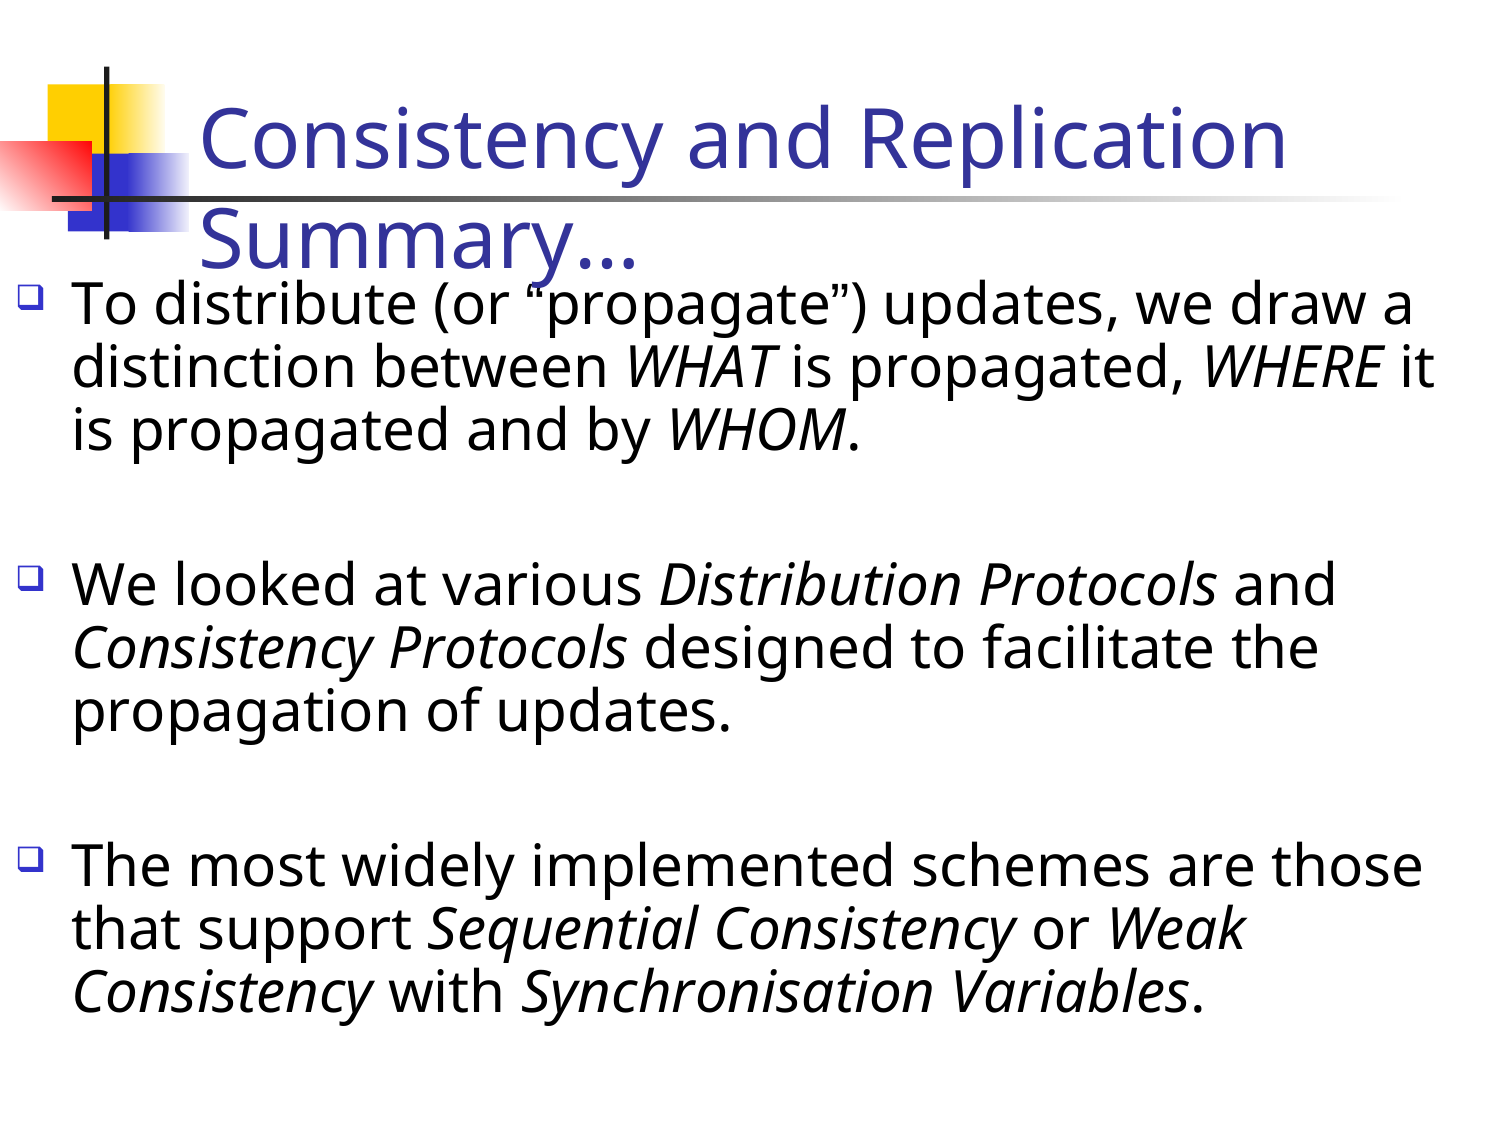

Consistency and Replication Summary…
To distribute (or “propagate”) updates, we draw a distinction between WHAT is propagated, WHERE it is propagated and by WHOM.
We looked at various Distribution Protocols and Consistency Protocols designed to facilitate the propagation of updates.
The most widely implemented schemes are those that support Sequential Consistency or Weak Consistency with Synchronisation Variables.